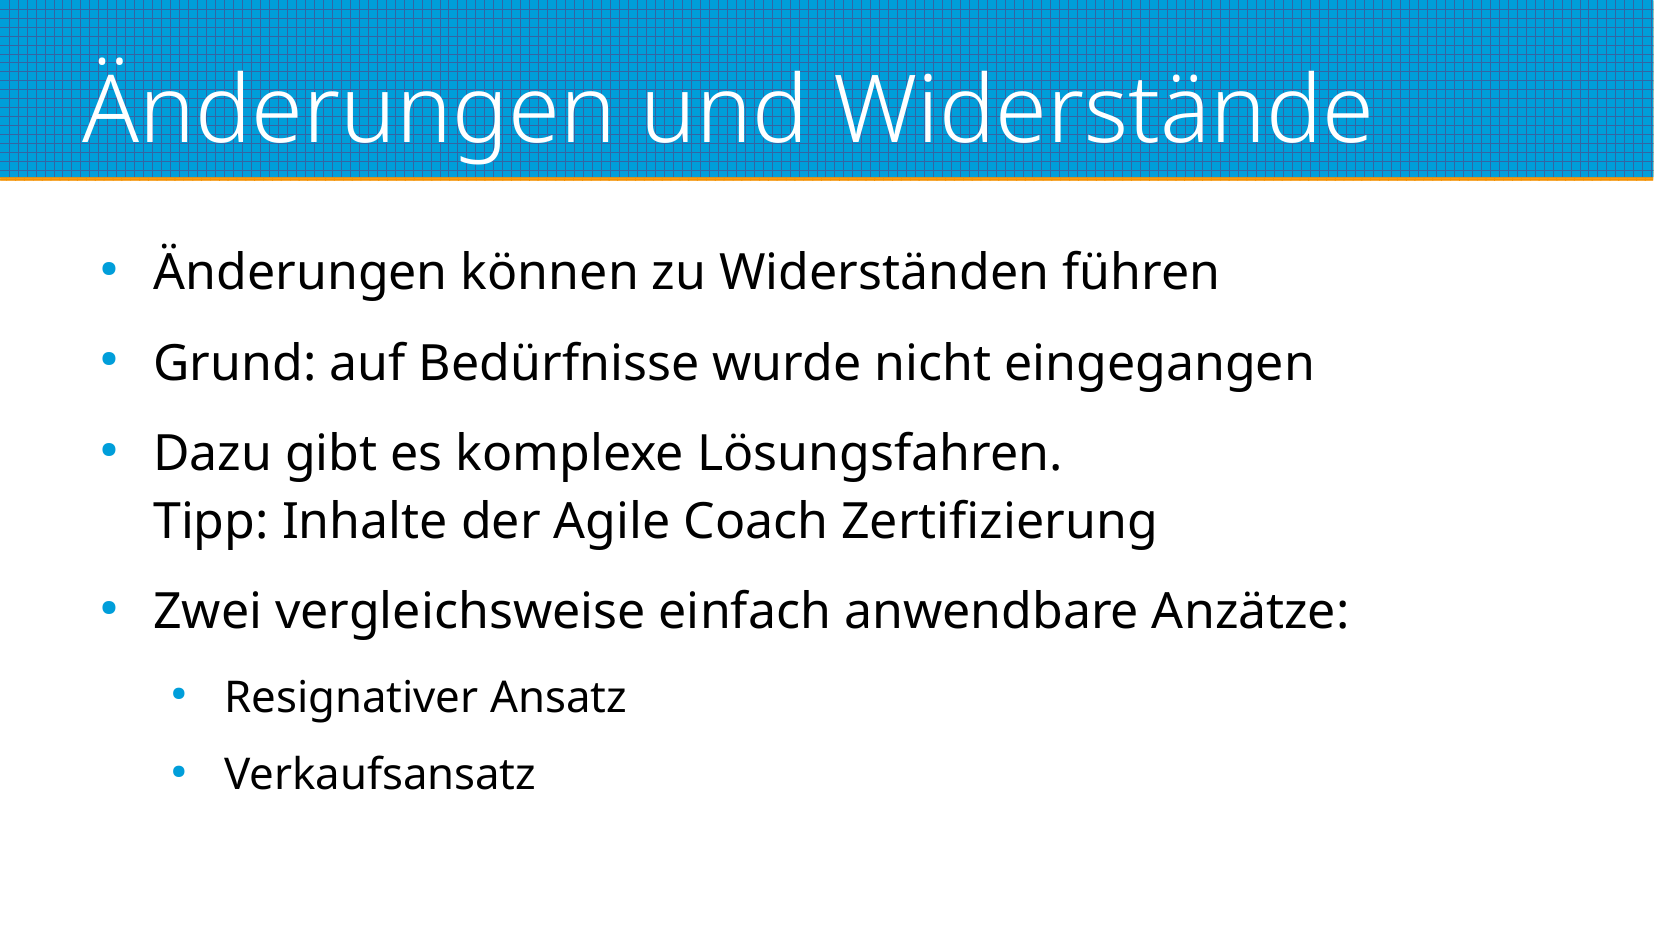

# Änderungen und Widerstände
Änderungen können zu Widerständen führen
Grund: auf Bedürfnisse wurde nicht eingegangen
Dazu gibt es komplexe Lösungsfahren.
Tipp: Inhalte der Agile Coach Zertifizierung
Zwei vergleichsweise einfach anwendbare Anzätze:
Resignativer Ansatz
Verkaufsansatz